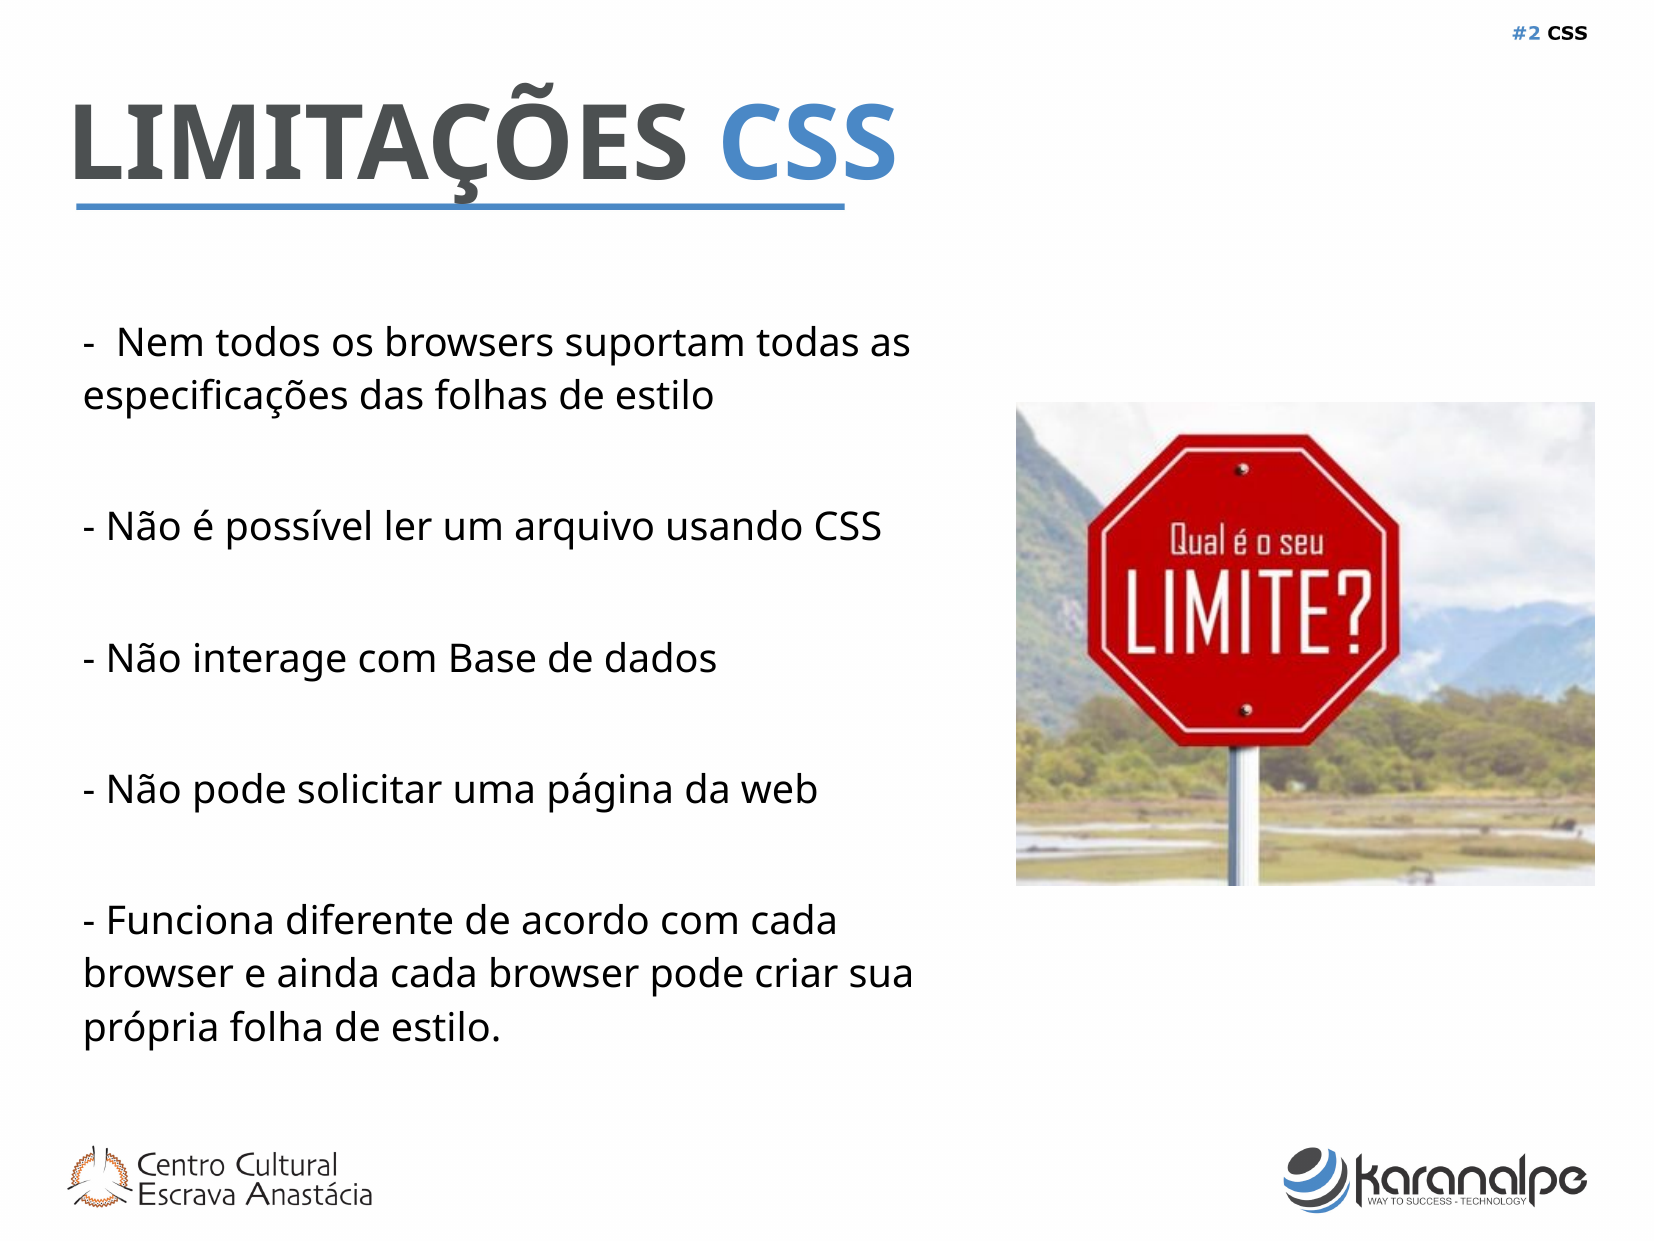

LIMITAÇÕES CSS
# - Nem todos os browsers suportam todas as especificações das folhas de estilo
- Não é possível ler um arquivo usando CSS
- Não interage com Base de dados
- Não pode solicitar uma página da web
- Funciona diferente de acordo com cada browser e ainda cada browser pode criar sua própria folha de estilo.